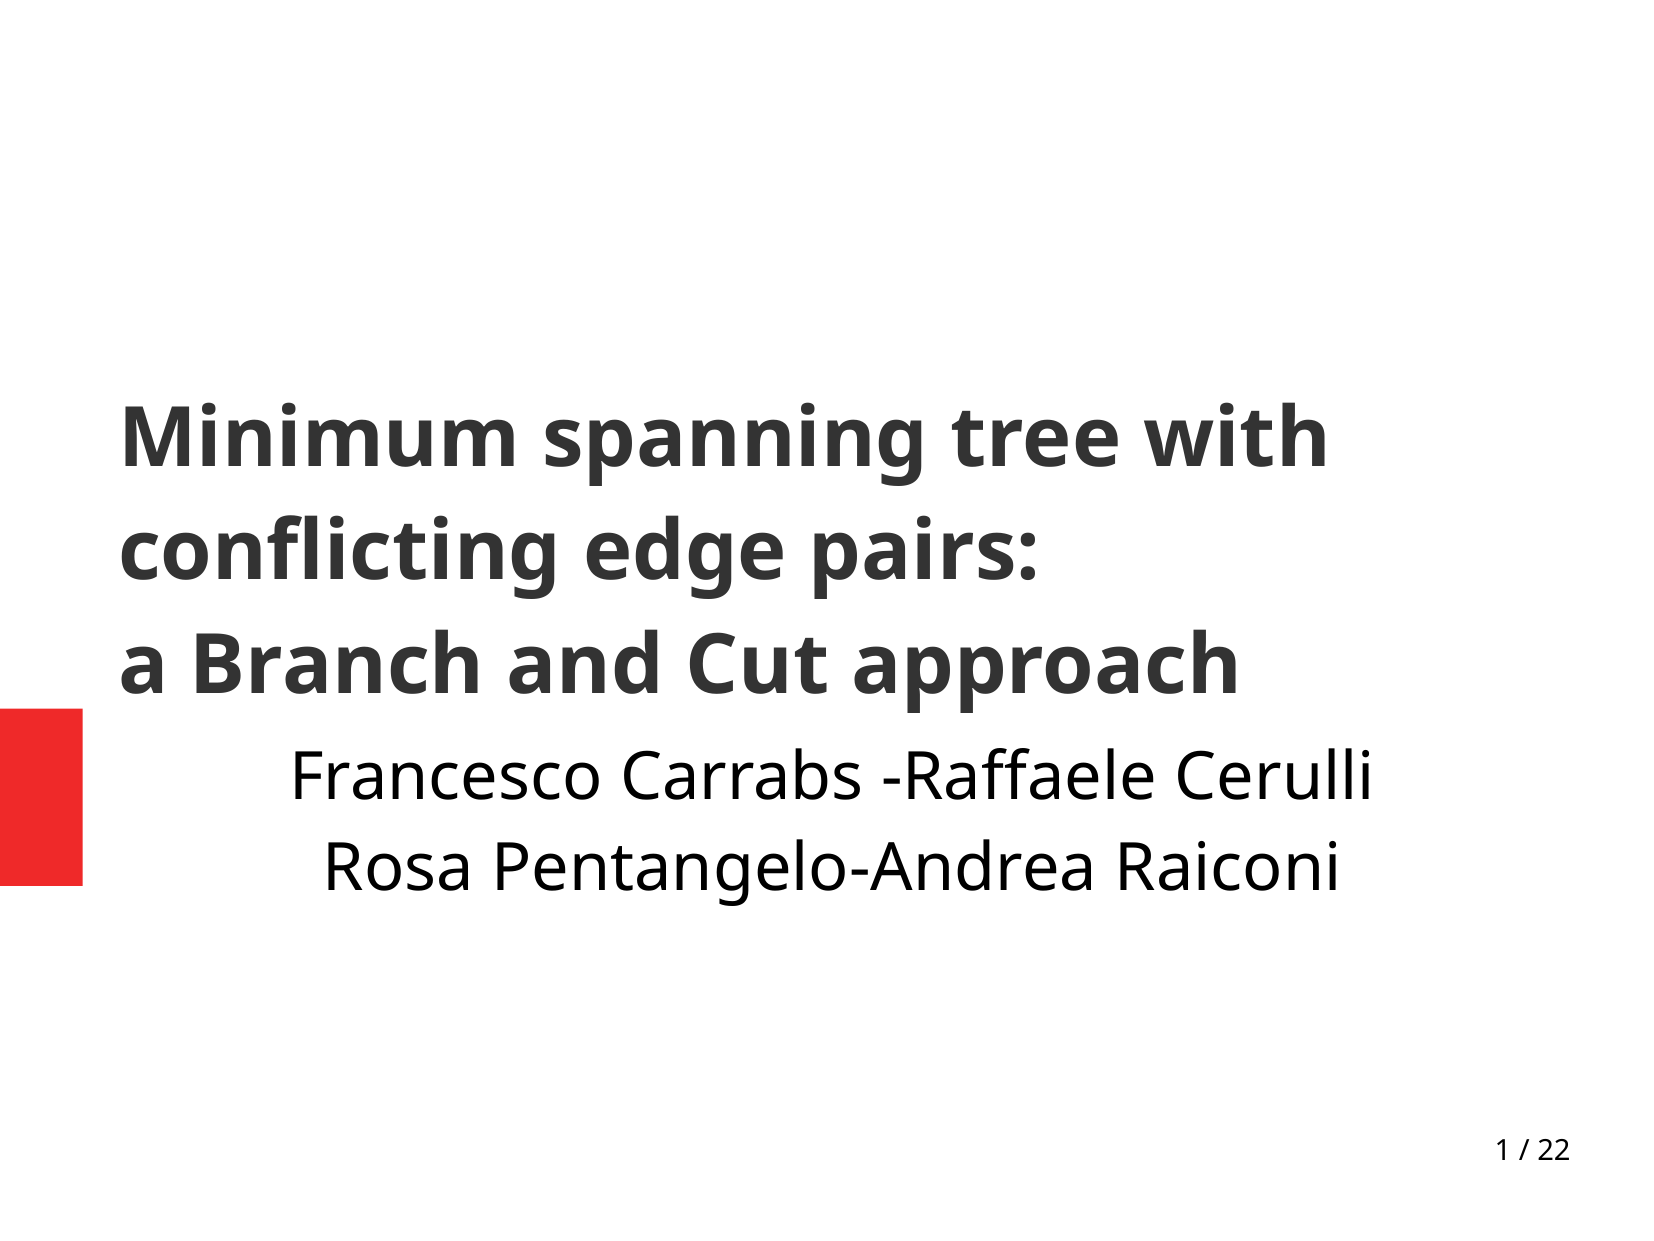

# Minimum spanning tree with conflicting edge pairs: a Branch and Cut approach
Francesco Carrabs -Raffaele Cerulli
Rosa Pentangelo-Andrea Raiconi
1